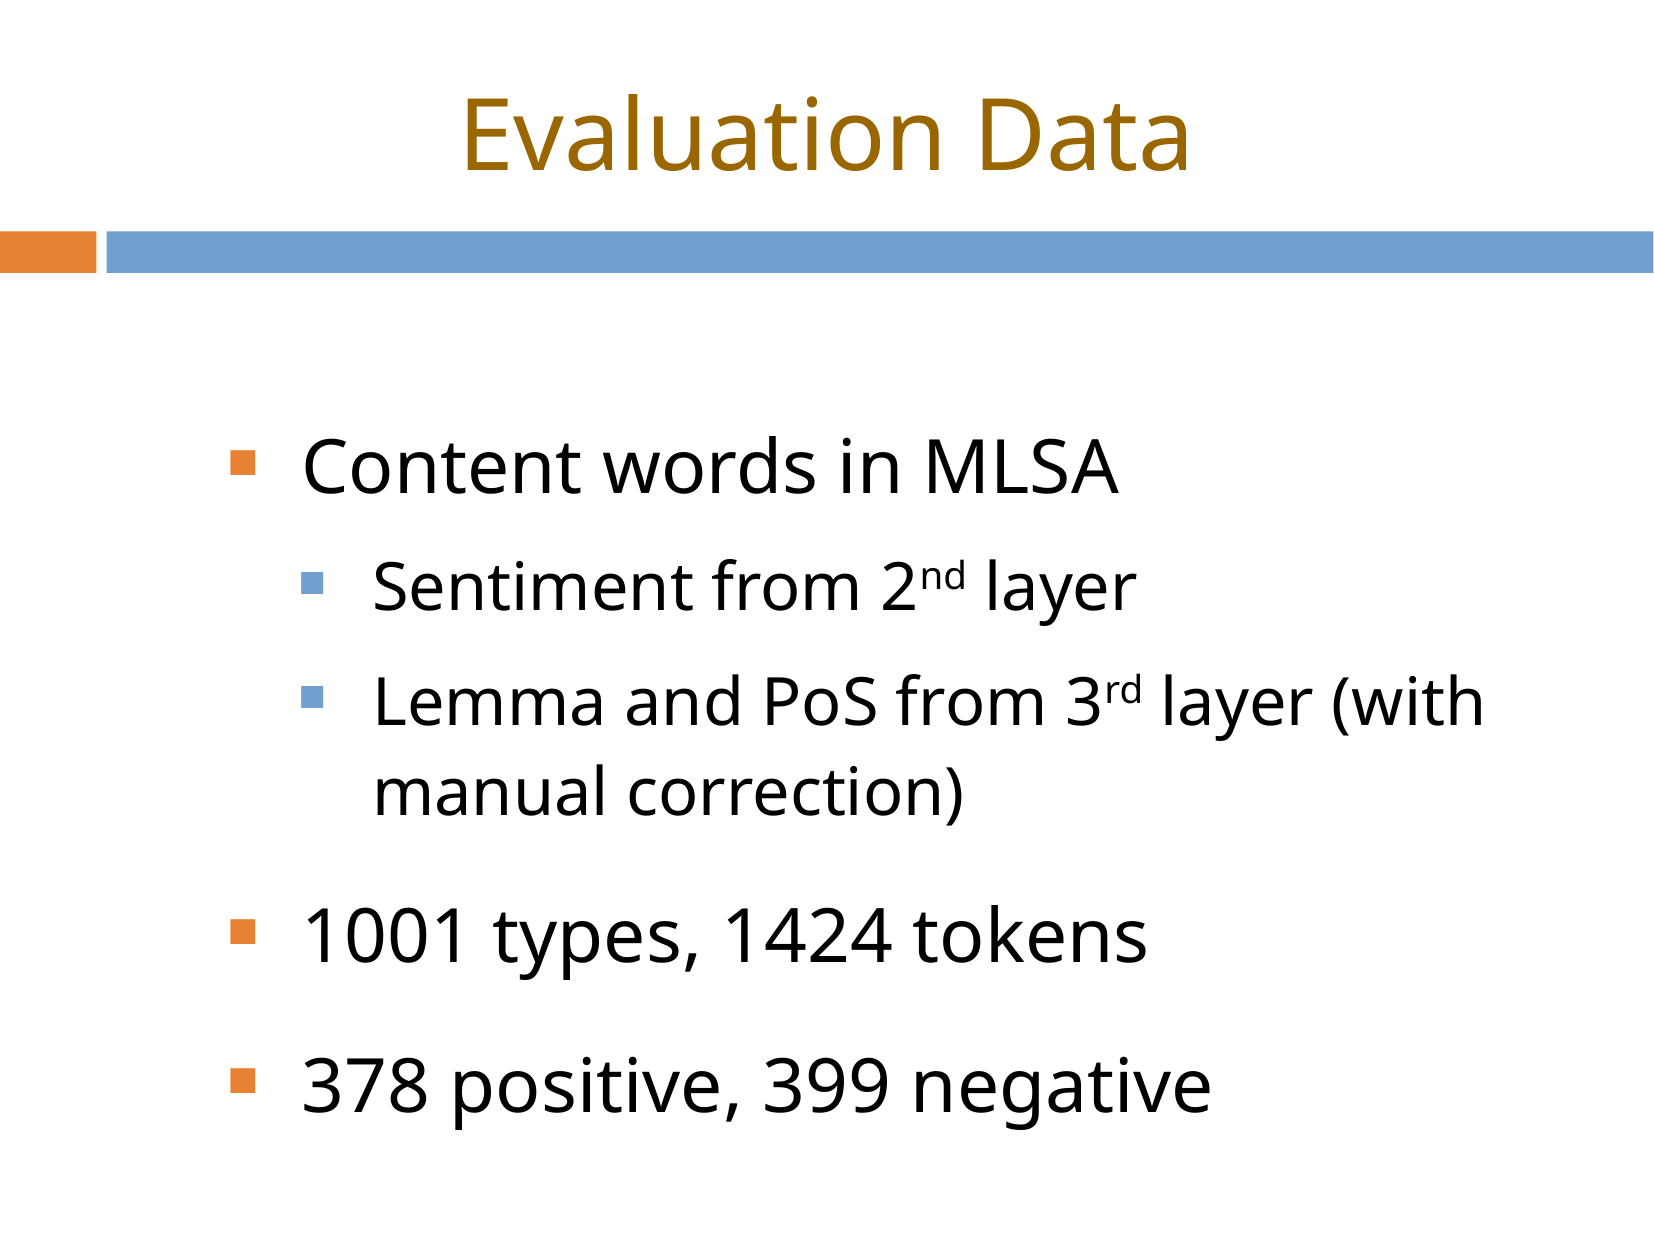

# Evaluation Data
Content words in MLSA
Sentiment from 2nd layer
Lemma and PoS from 3rd layer (with manual correction)
1001 types, 1424 tokens
378 positive, 399 negative